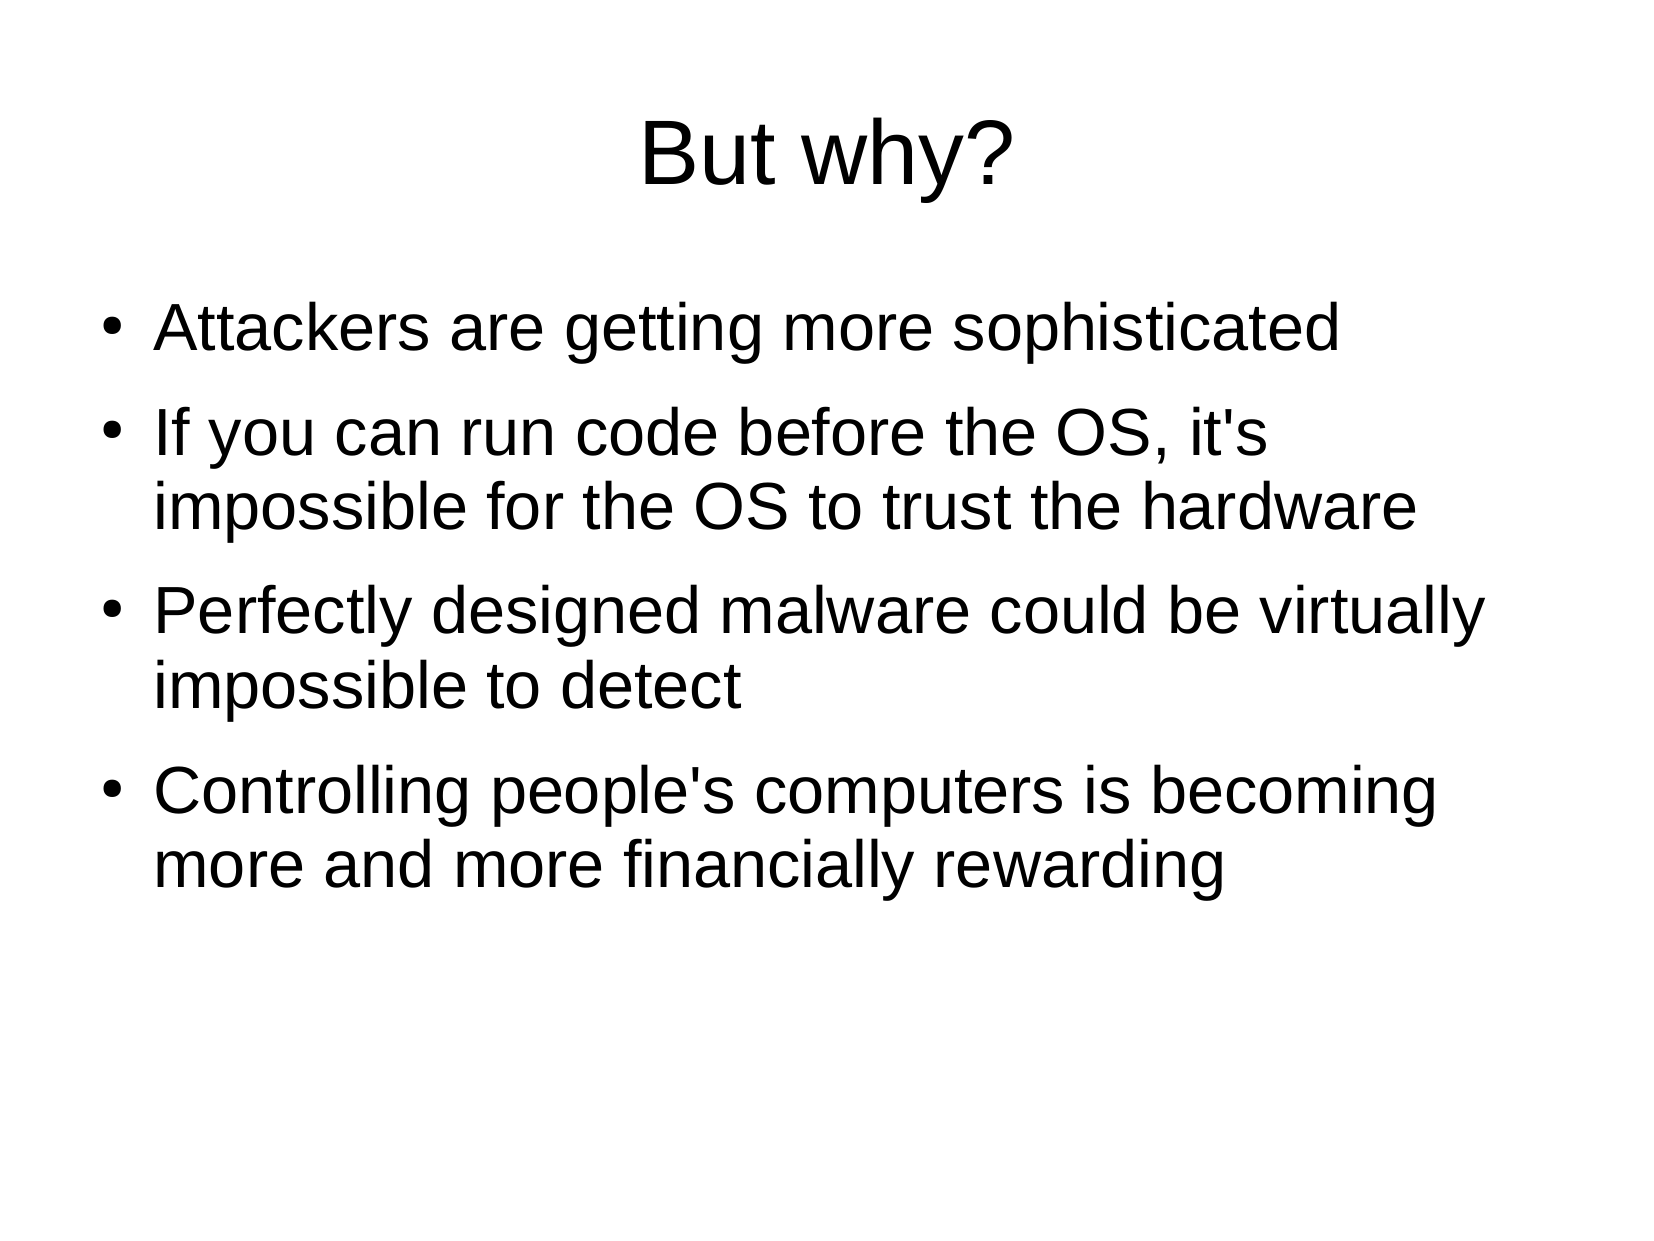

# But why?
Attackers are getting more sophisticated
If you can run code before the OS, it's impossible for the OS to trust the hardware
Perfectly designed malware could be virtually impossible to detect
Controlling people's computers is becoming more and more financially rewarding